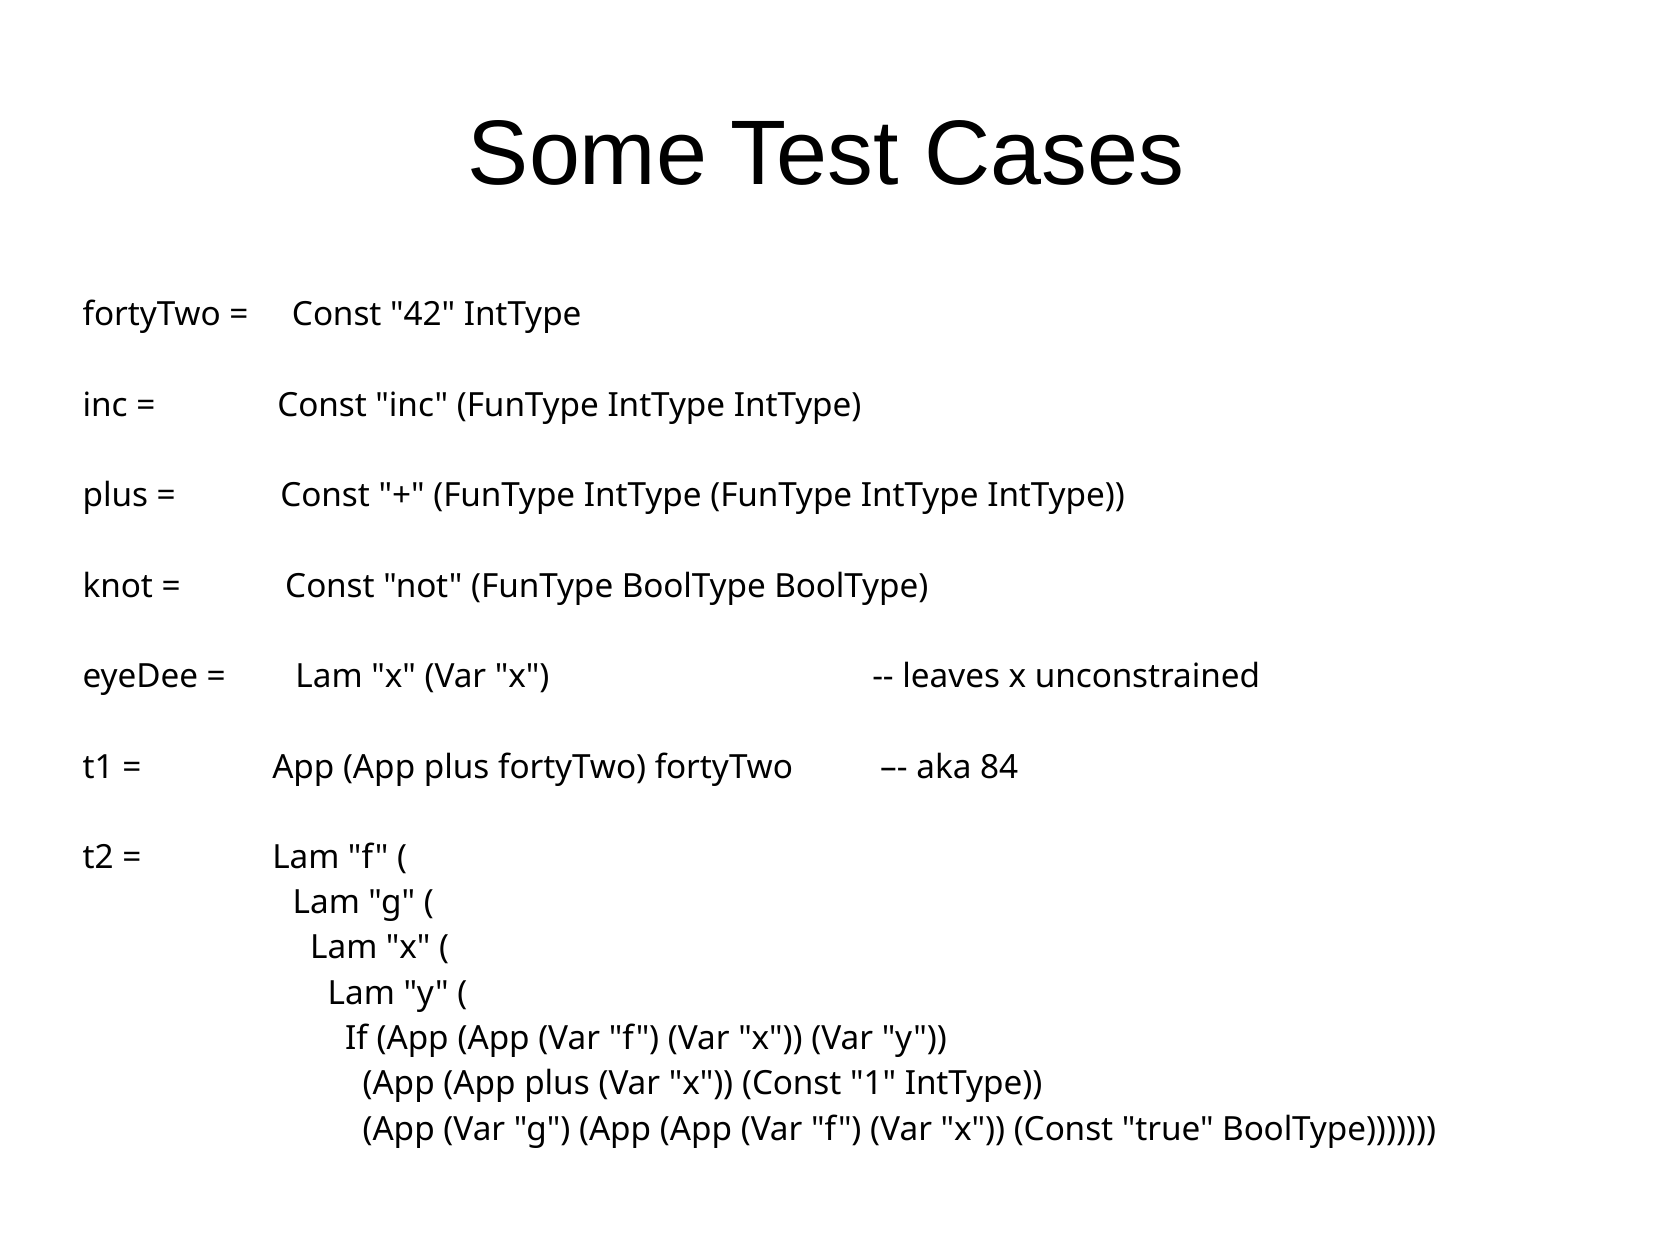

# Some Test Cases
fortyTwo = Const "42" IntType
inc = Const "inc" (FunType IntType IntType)
plus = Const "+" (FunType IntType (FunType IntType IntType))
knot = Const "not" (FunType BoolType BoolType)
eyeDee = Lam "x" (Var "x") -- leaves x unconstrained
t1 = App (App plus fortyTwo) fortyTwo –- aka 84
t2 = Lam "f" (
 Lam "g" (
 Lam "x" (
 Lam "y" (
 If (App (App (Var "f") (Var "x")) (Var "y"))
 (App (App plus (Var "x")) (Const "1" IntType))
 (App (Var "g") (App (App (Var "f") (Var "x")) (Const "true" BoolType)))))))